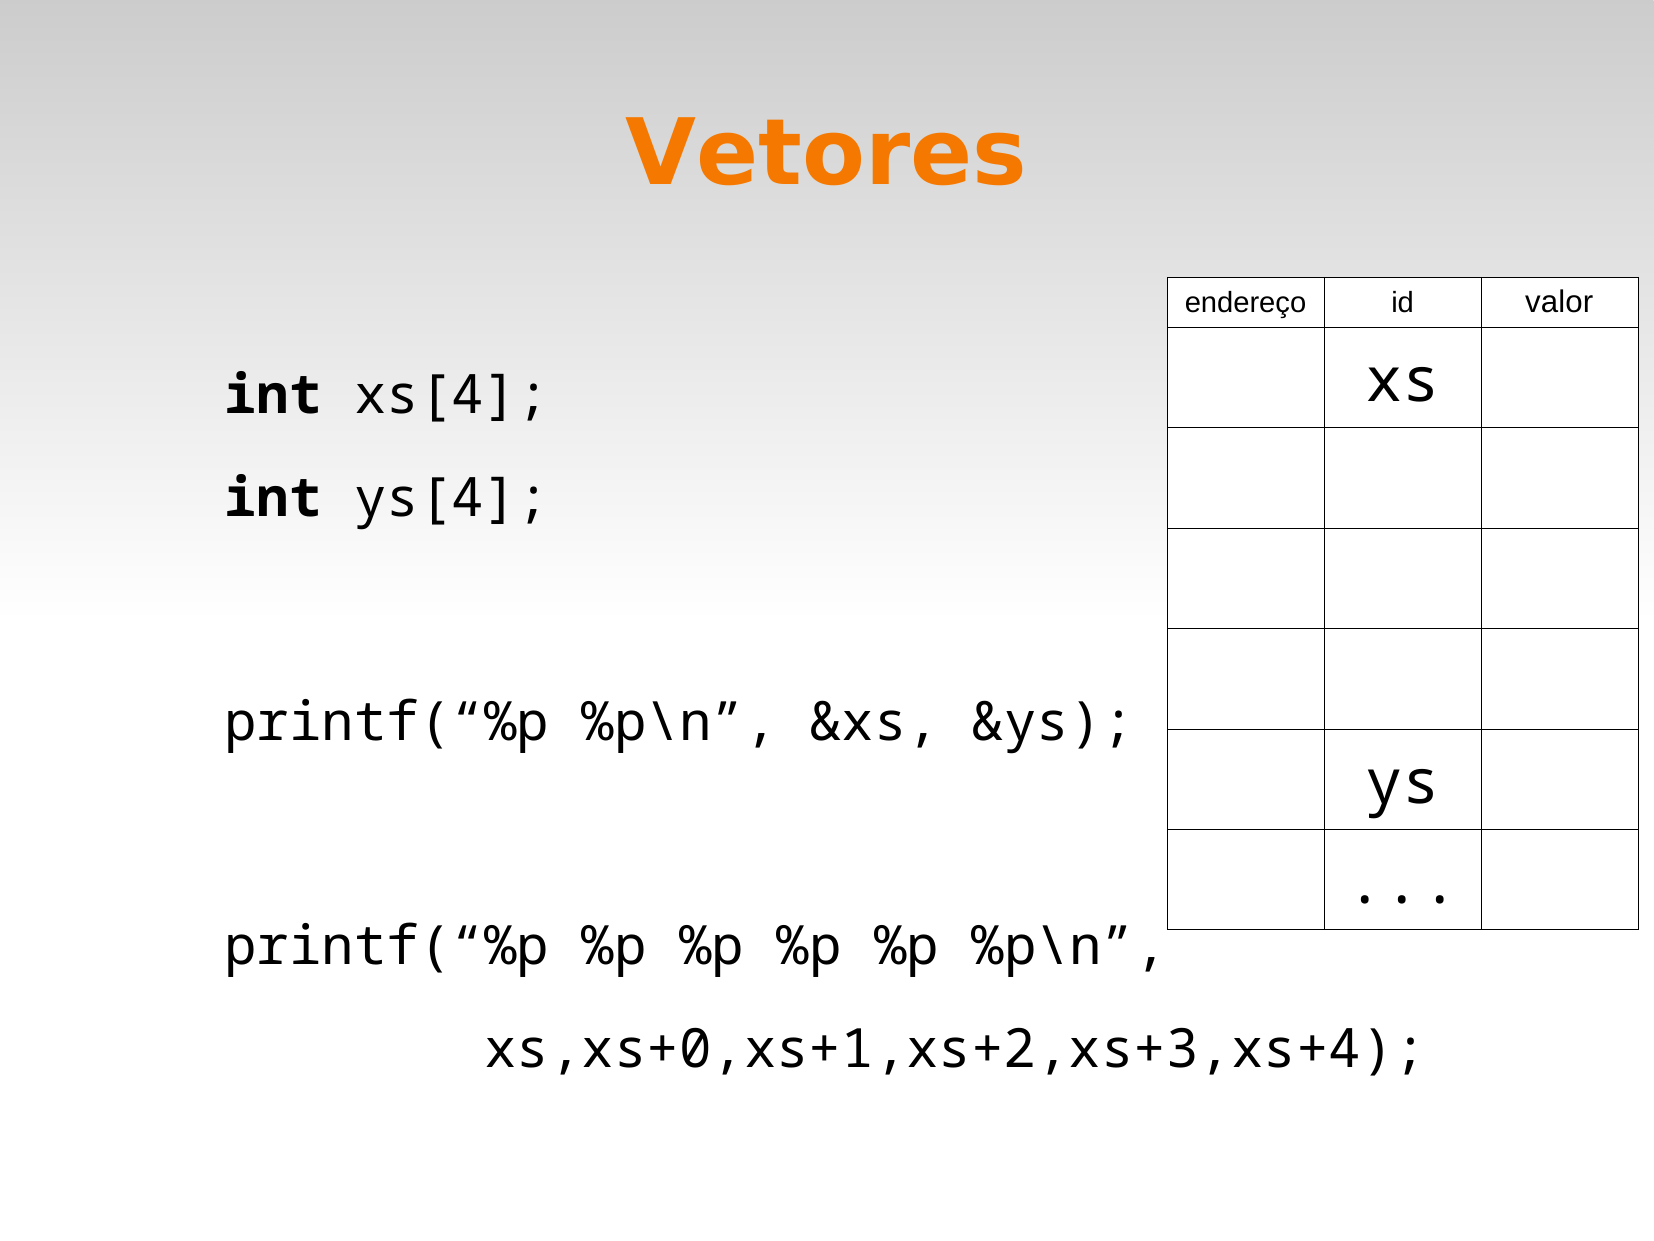

# Vetores
| endereço | id | valor |
| --- | --- | --- |
| | xs | |
| | | |
| | | |
| | | |
| | ys | |
| | ... | |
int xs[4];
int ys[4];
printf(“%p %p\n”, &xs, &ys);
printf(“%p %p %p %p %p %p\n”,
 xs,xs+0,xs+1,xs+2,xs+3,xs+4);